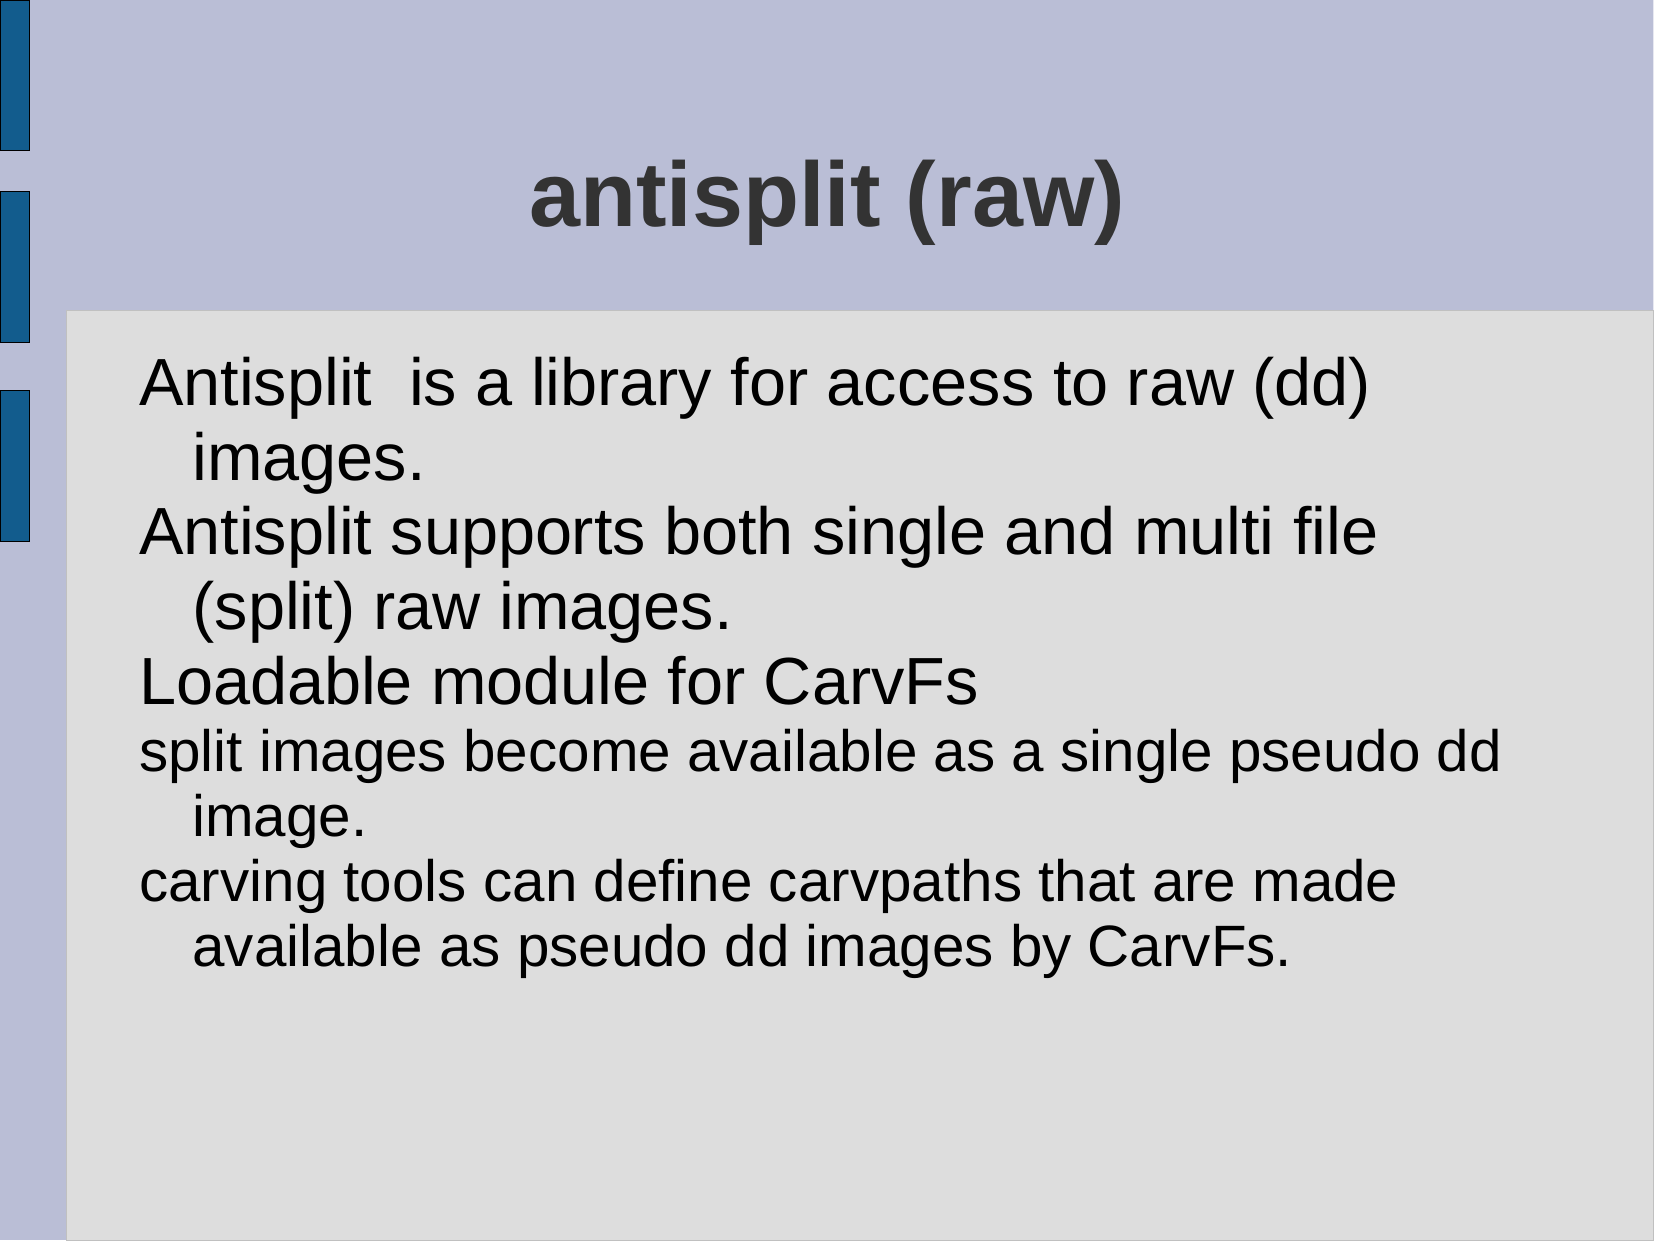

# antisplit (raw)
Antisplit is a library for access to raw (dd) images.
Antisplit supports both single and multi file (split) raw images.
Loadable module for CarvFs
split images become available as a single pseudo dd image.
carving tools can define carvpaths that are made available as pseudo dd images by CarvFs.